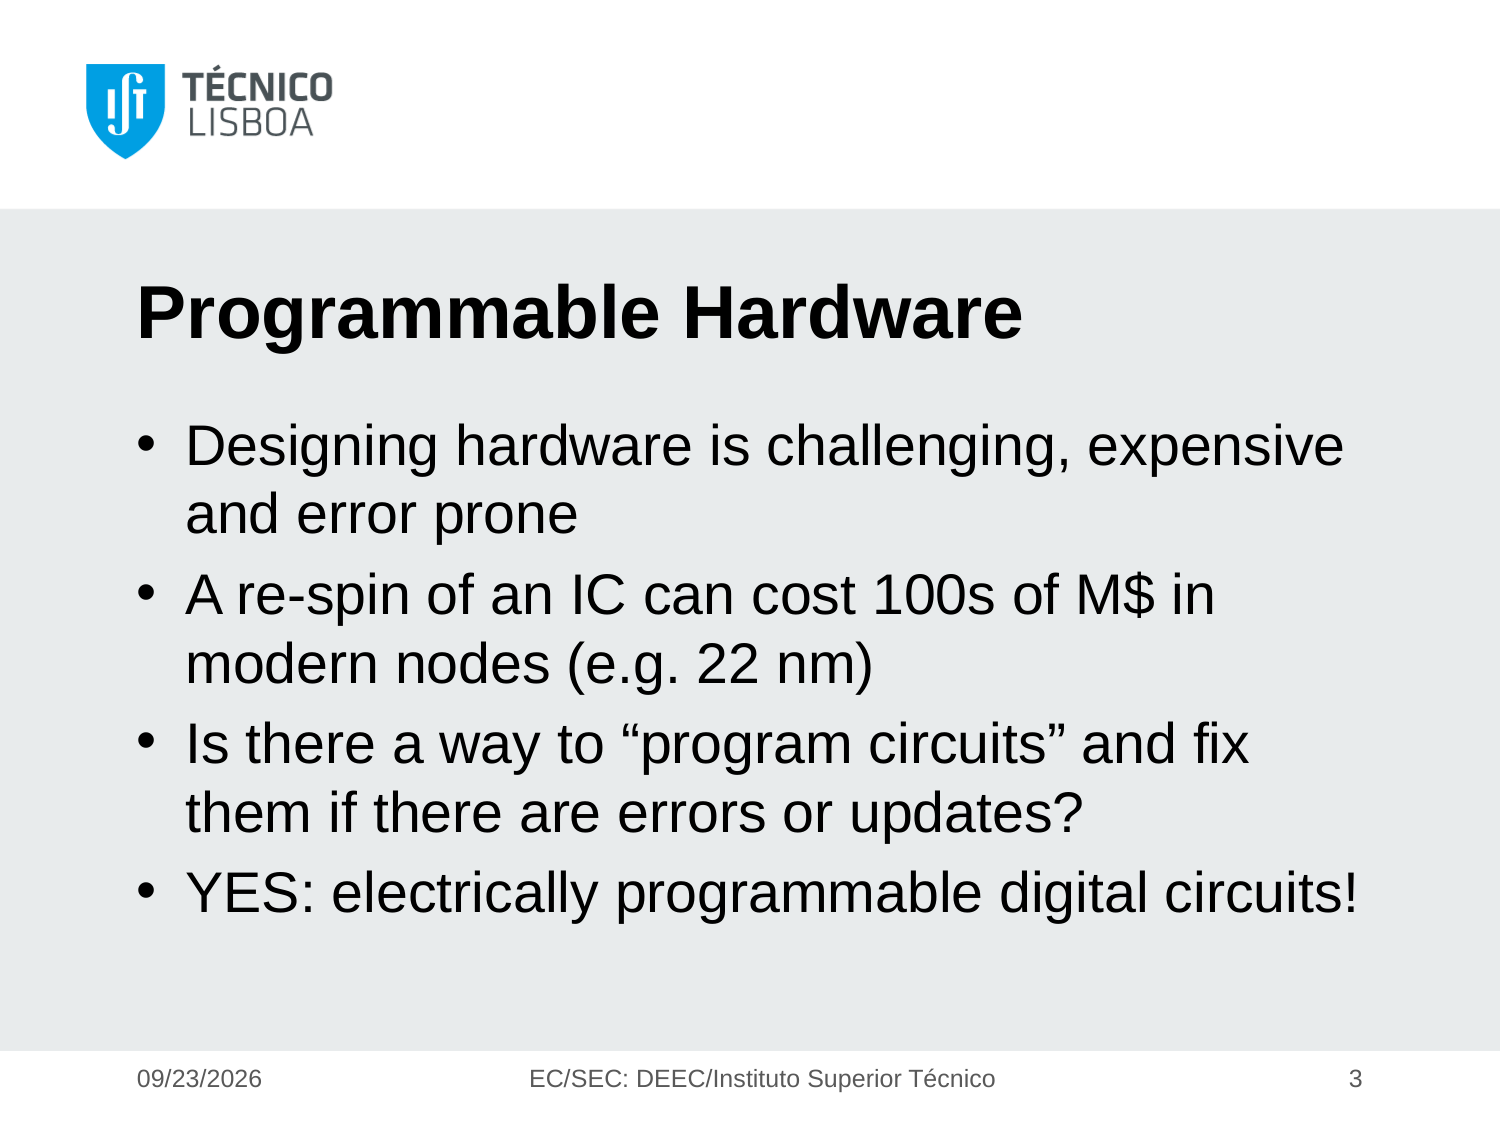

# Programmable Hardware
Designing hardware is challenging, expensive and error prone
A re-spin of an IC can cost 100s of M$ in modern nodes (e.g. 22 nm)
Is there a way to “program circuits” and fix them if there are errors or updates?
YES: electrically programmable digital circuits!
EC/SEC: DEEC/Instituto Superior Técnico
3